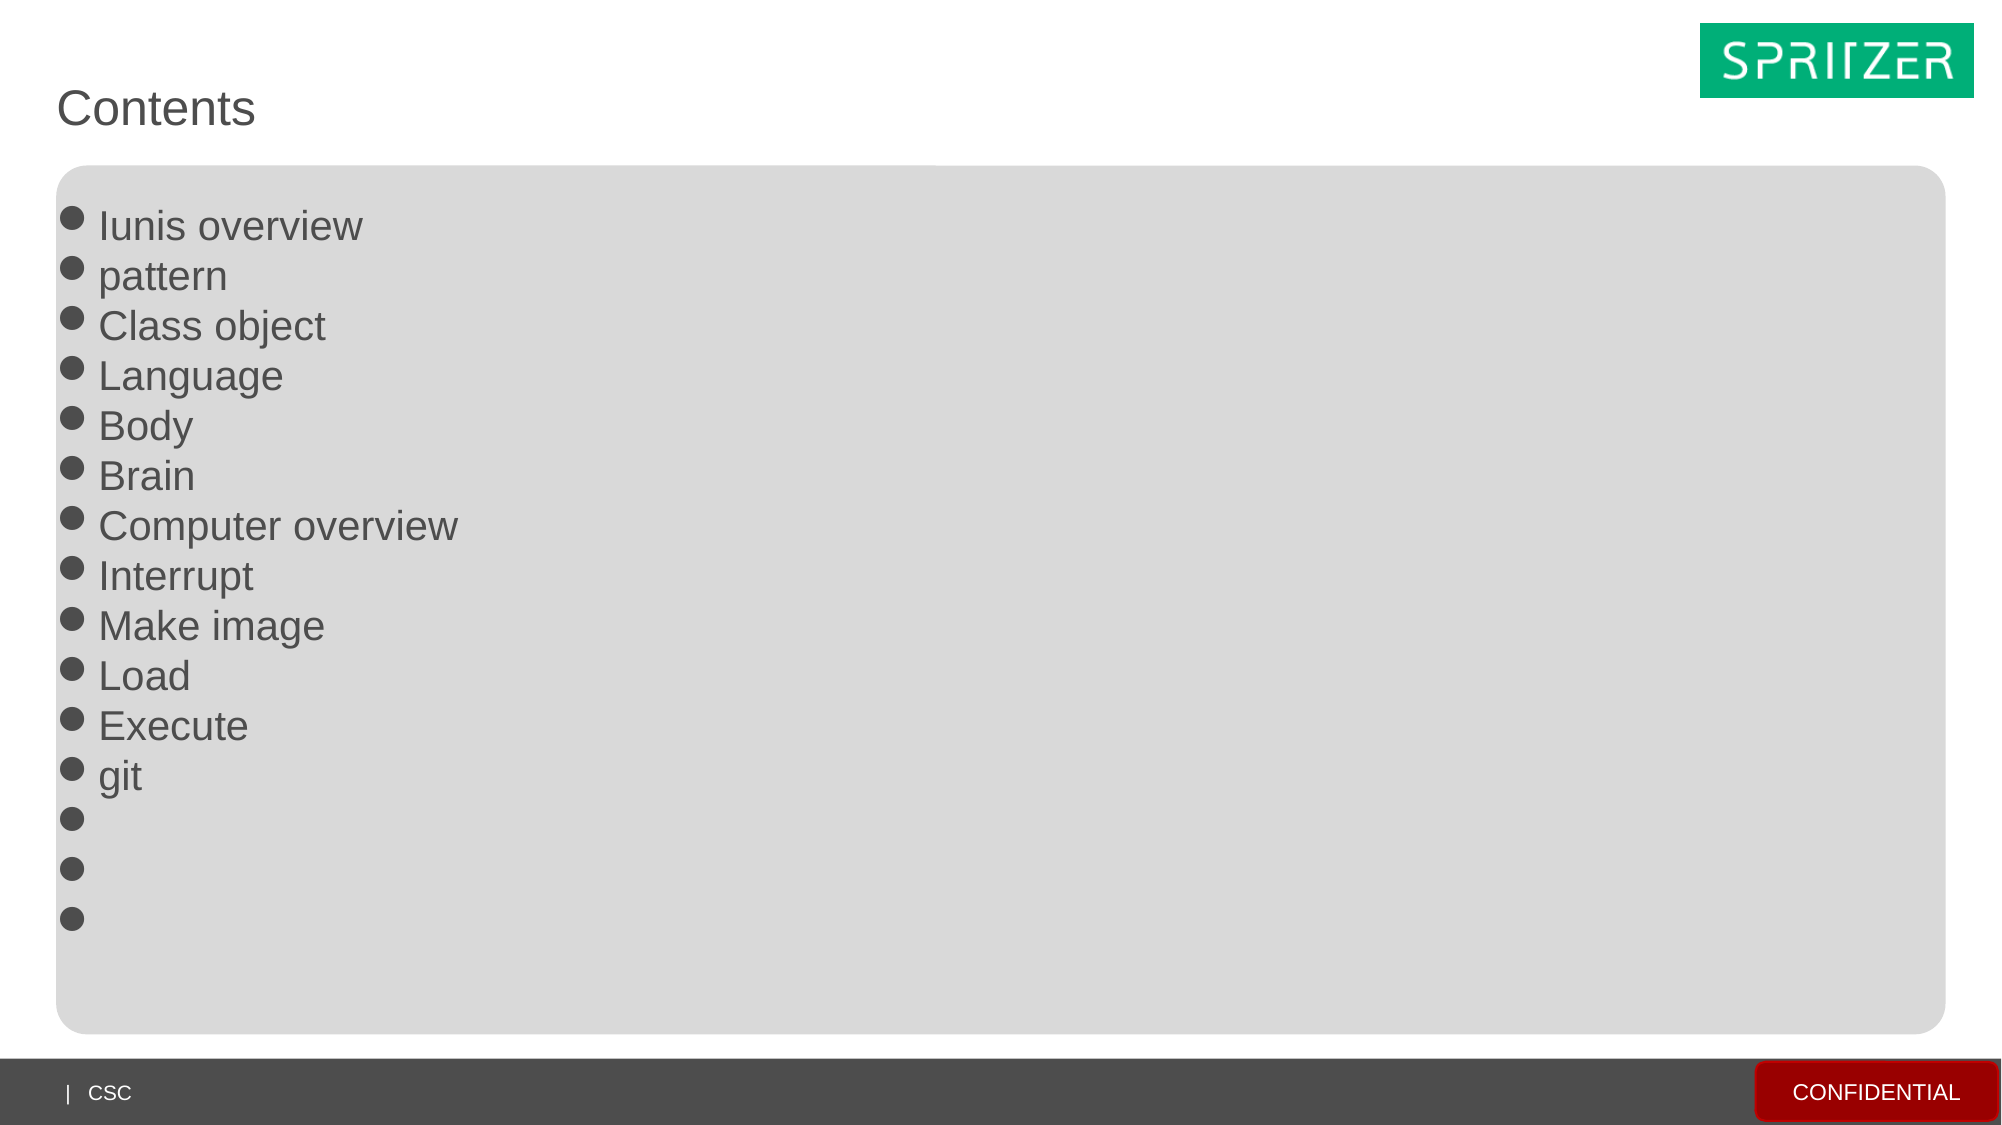

Contents
Iunis overview
pattern
Class object
Language
Body
Brain
Computer overview
Interrupt
Make image
Load
Execute
git